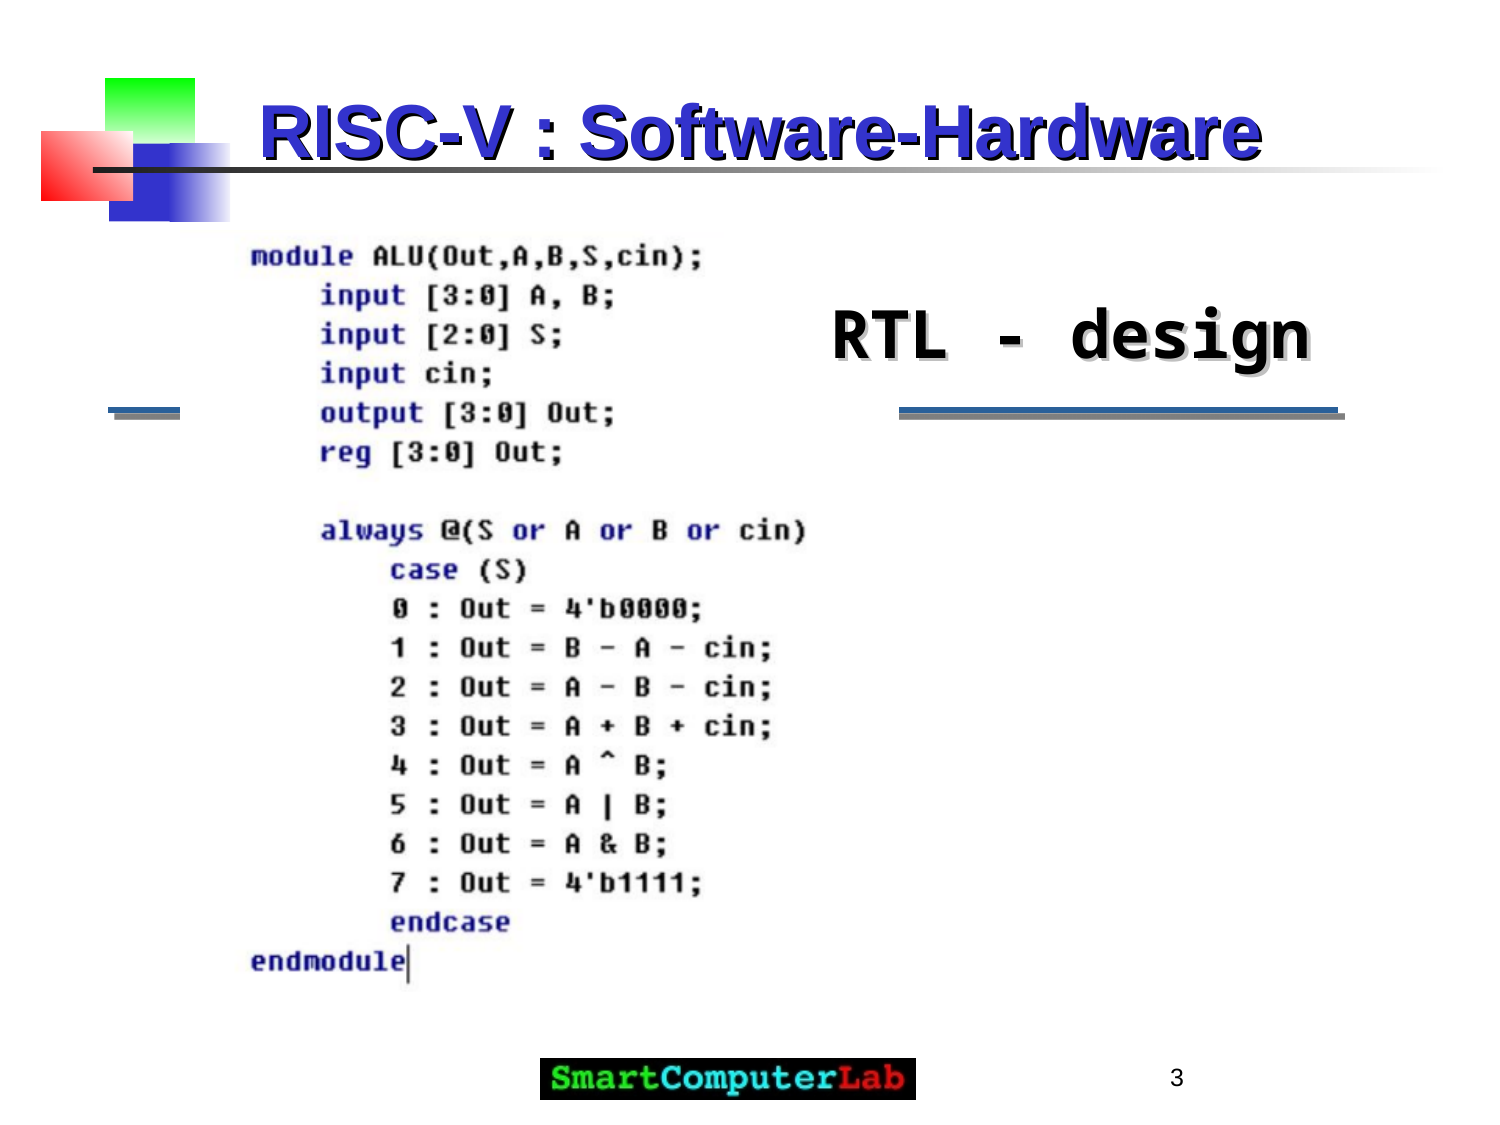

# RISC-V : Software-Hardware
RTL - design
3